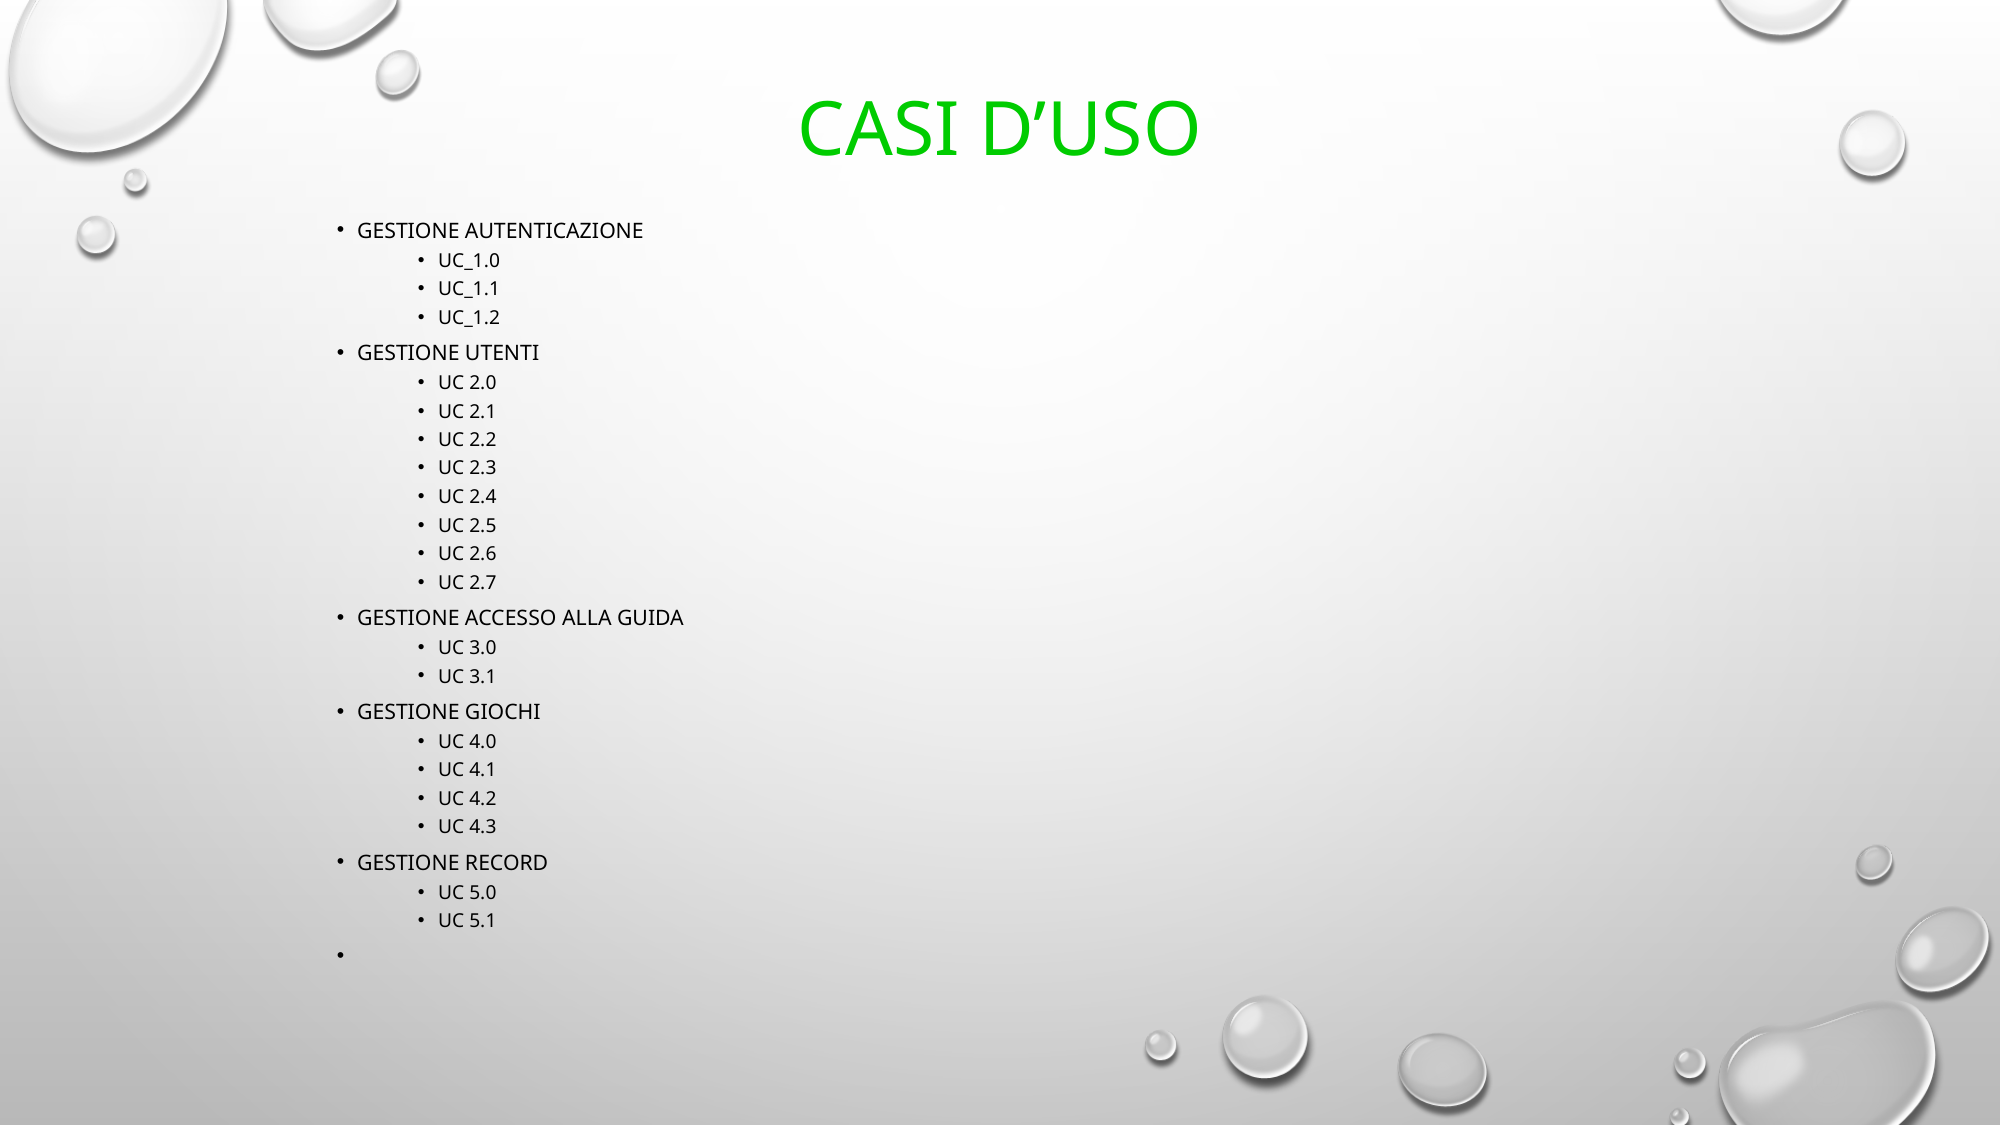

# Casi D’USO
Gestione Autenticazione
UC_1.0
UC_1.1
UC_1.2
Gestione Utenti
UC 2.0
UC 2.1
UC 2.2
UC 2.3
UC 2.4
UC 2.5
UC 2.6
UC 2.7
GESTIONE ACCESSO ALLA GUIDA
UC 3.0
UC 3.1
GESTIONE GIOCHI
UC 4.0
UC 4.1
UC 4.2
UC 4.3
GESTIONE RECORD
UC 5.0
UC 5.1